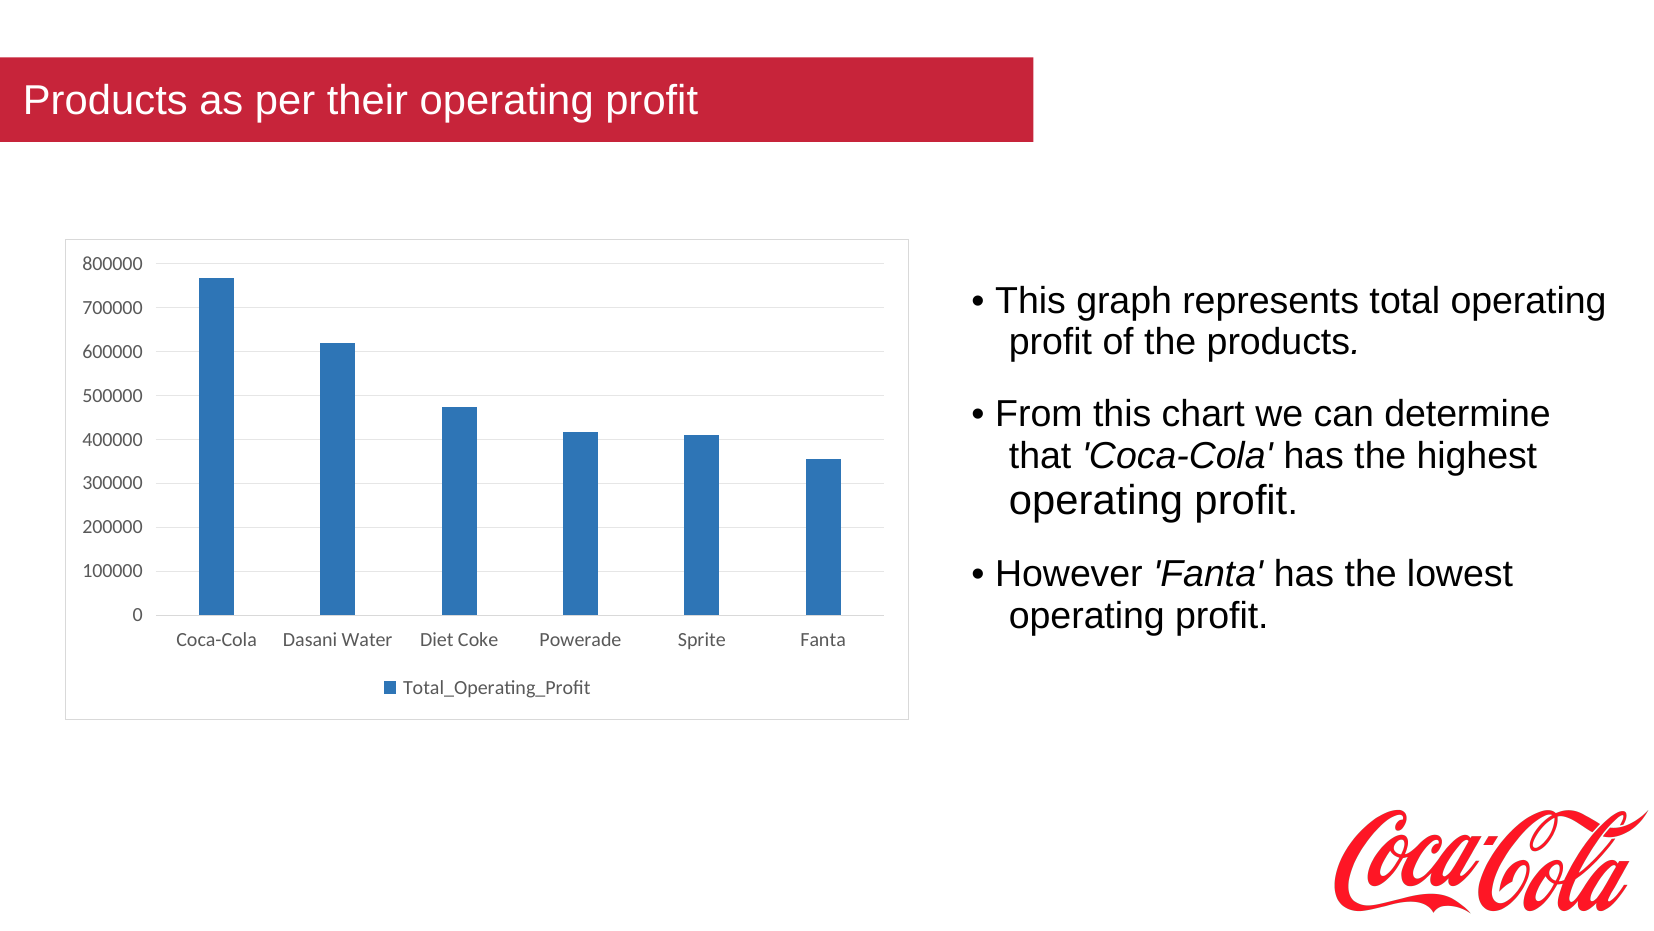

# Products as per their operating profit
• This graph represents total operating profit of the products.
• From this chart we can determine that 'Coca-Cola' has the highest operating profit.
• However 'Fanta' has the lowest operating profit.